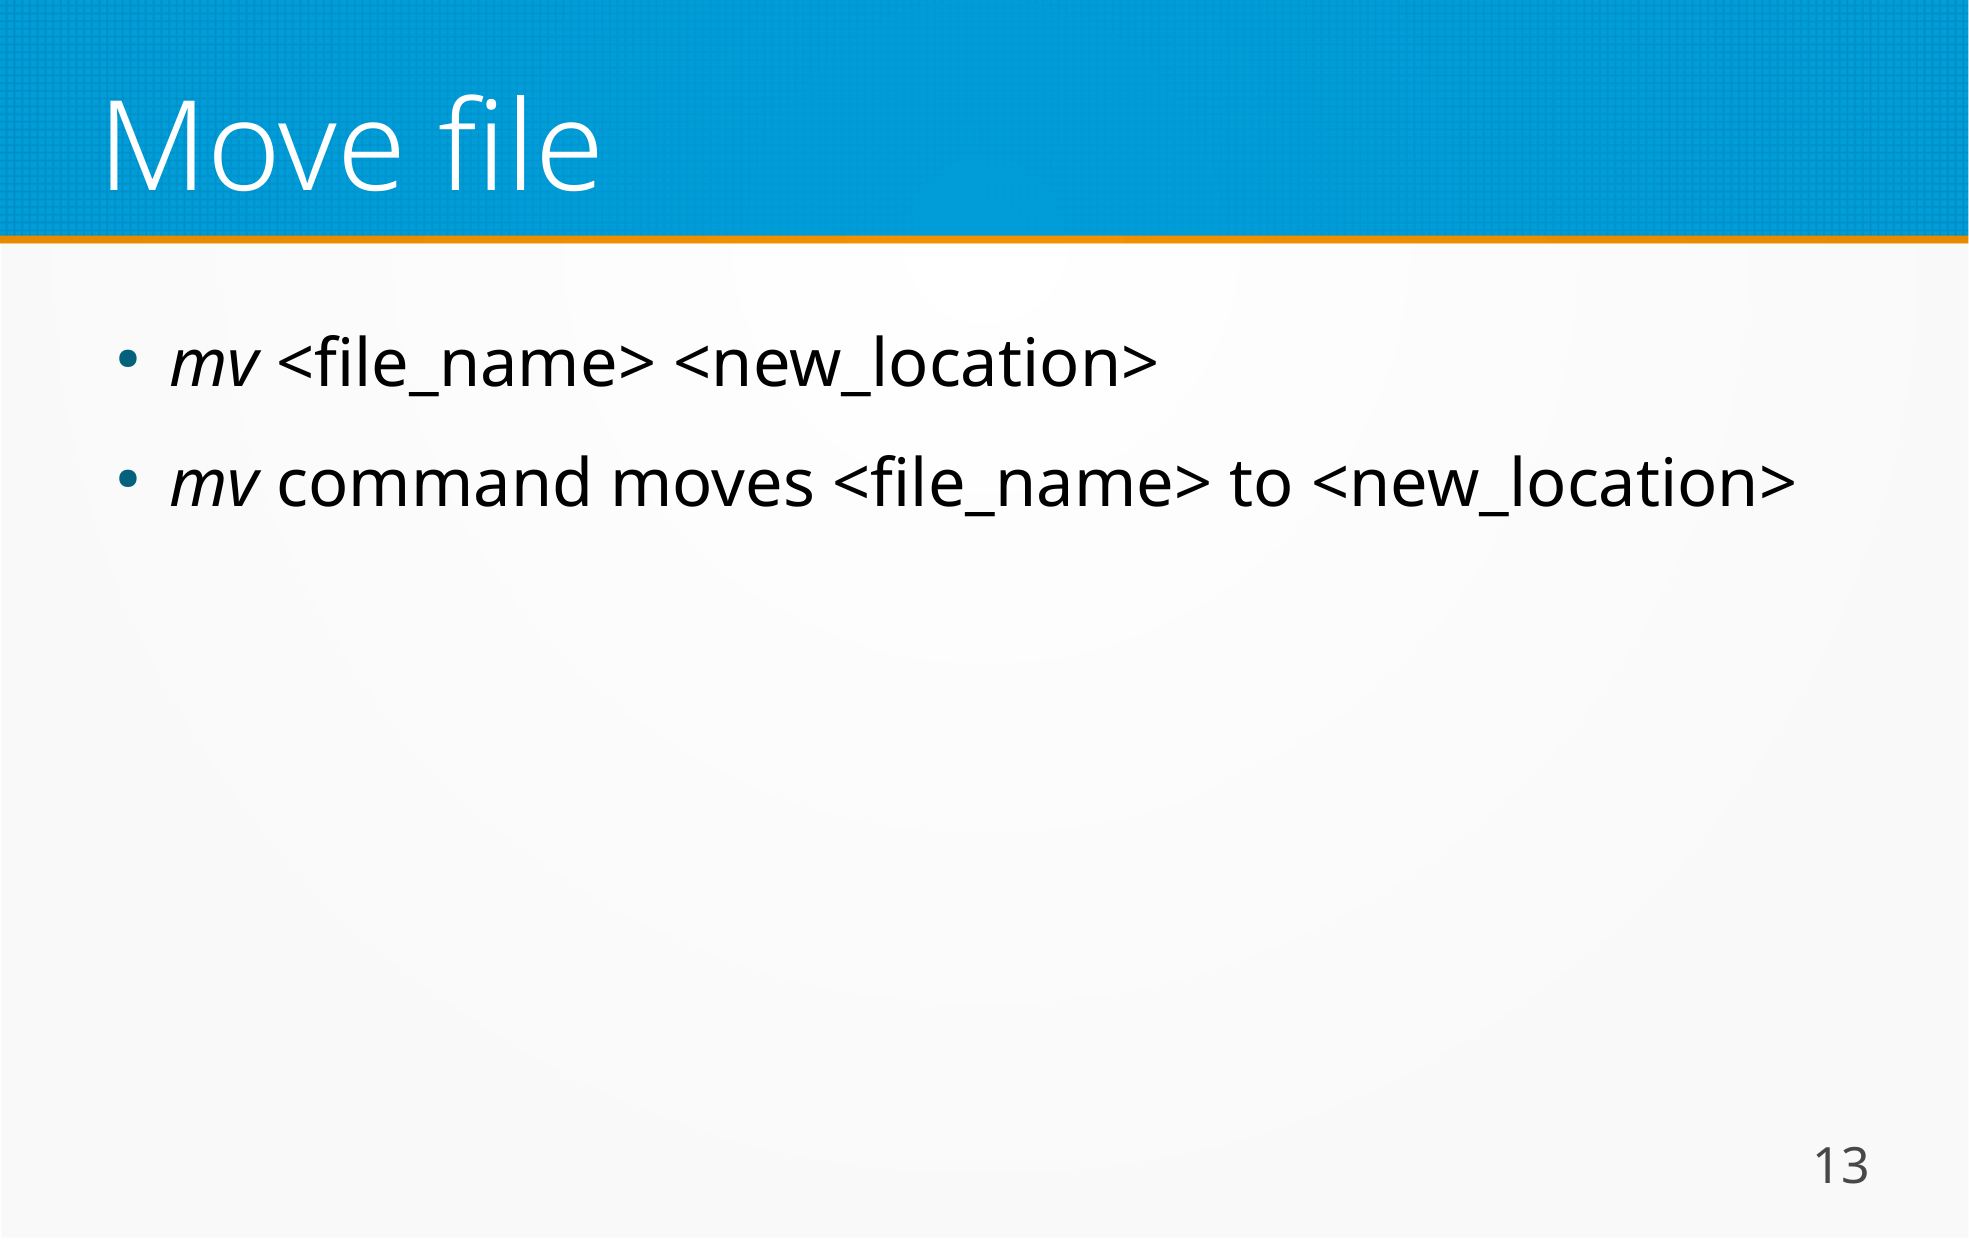

# Move file
mv <file_name> <new_location>
mv command moves <file_name> to <new_location>
13